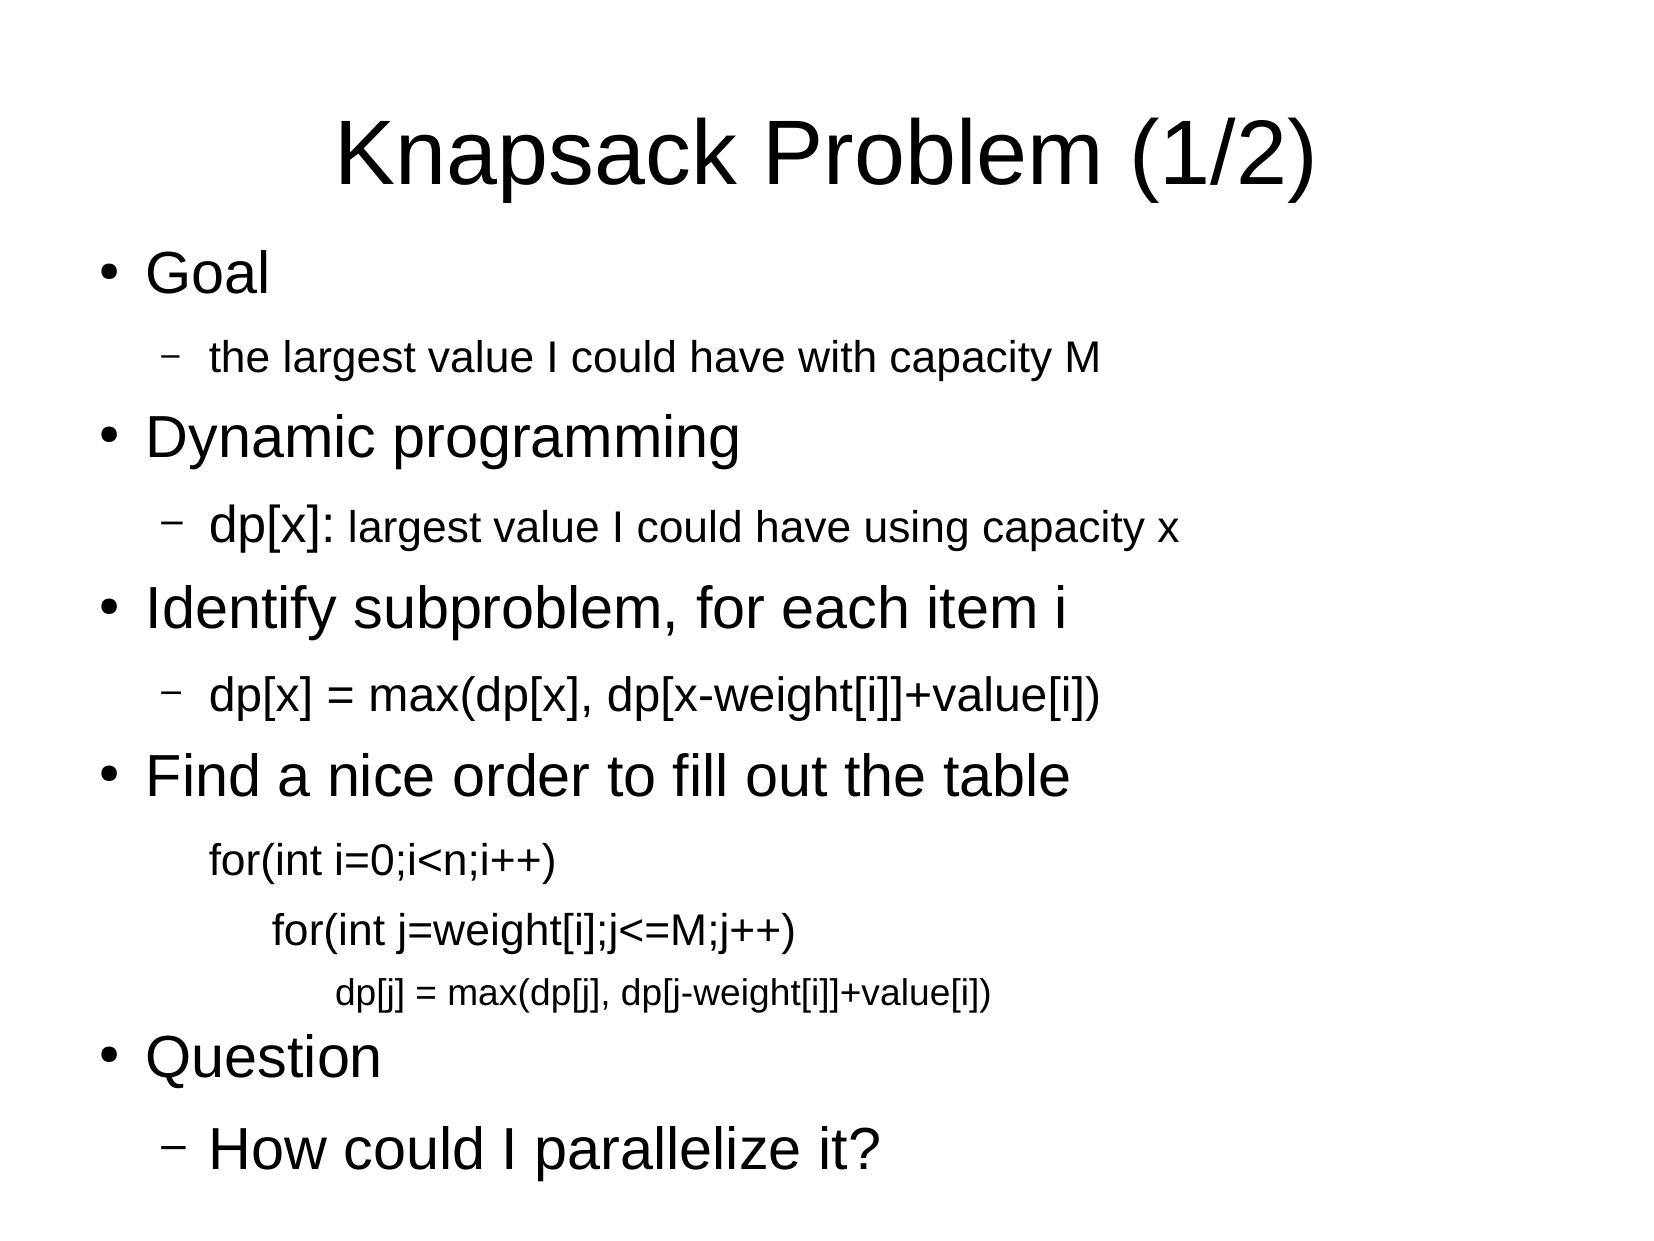

# Knapsack Problem (1/2)
Goal
the largest value I could have with capacity M
Dynamic programming
dp[x]: largest value I could have using capacity x
Identify subproblem, for each item i
dp[x] = max(dp[x], dp[x-weight[i]]+value[i])
Find a nice order to fill out the table
for(int i=0;i<n;i++)
for(int j=weight[i];j<=M;j++)
dp[j] = max(dp[j], dp[j-weight[i]]+value[i])
Question
How could I parallelize it?